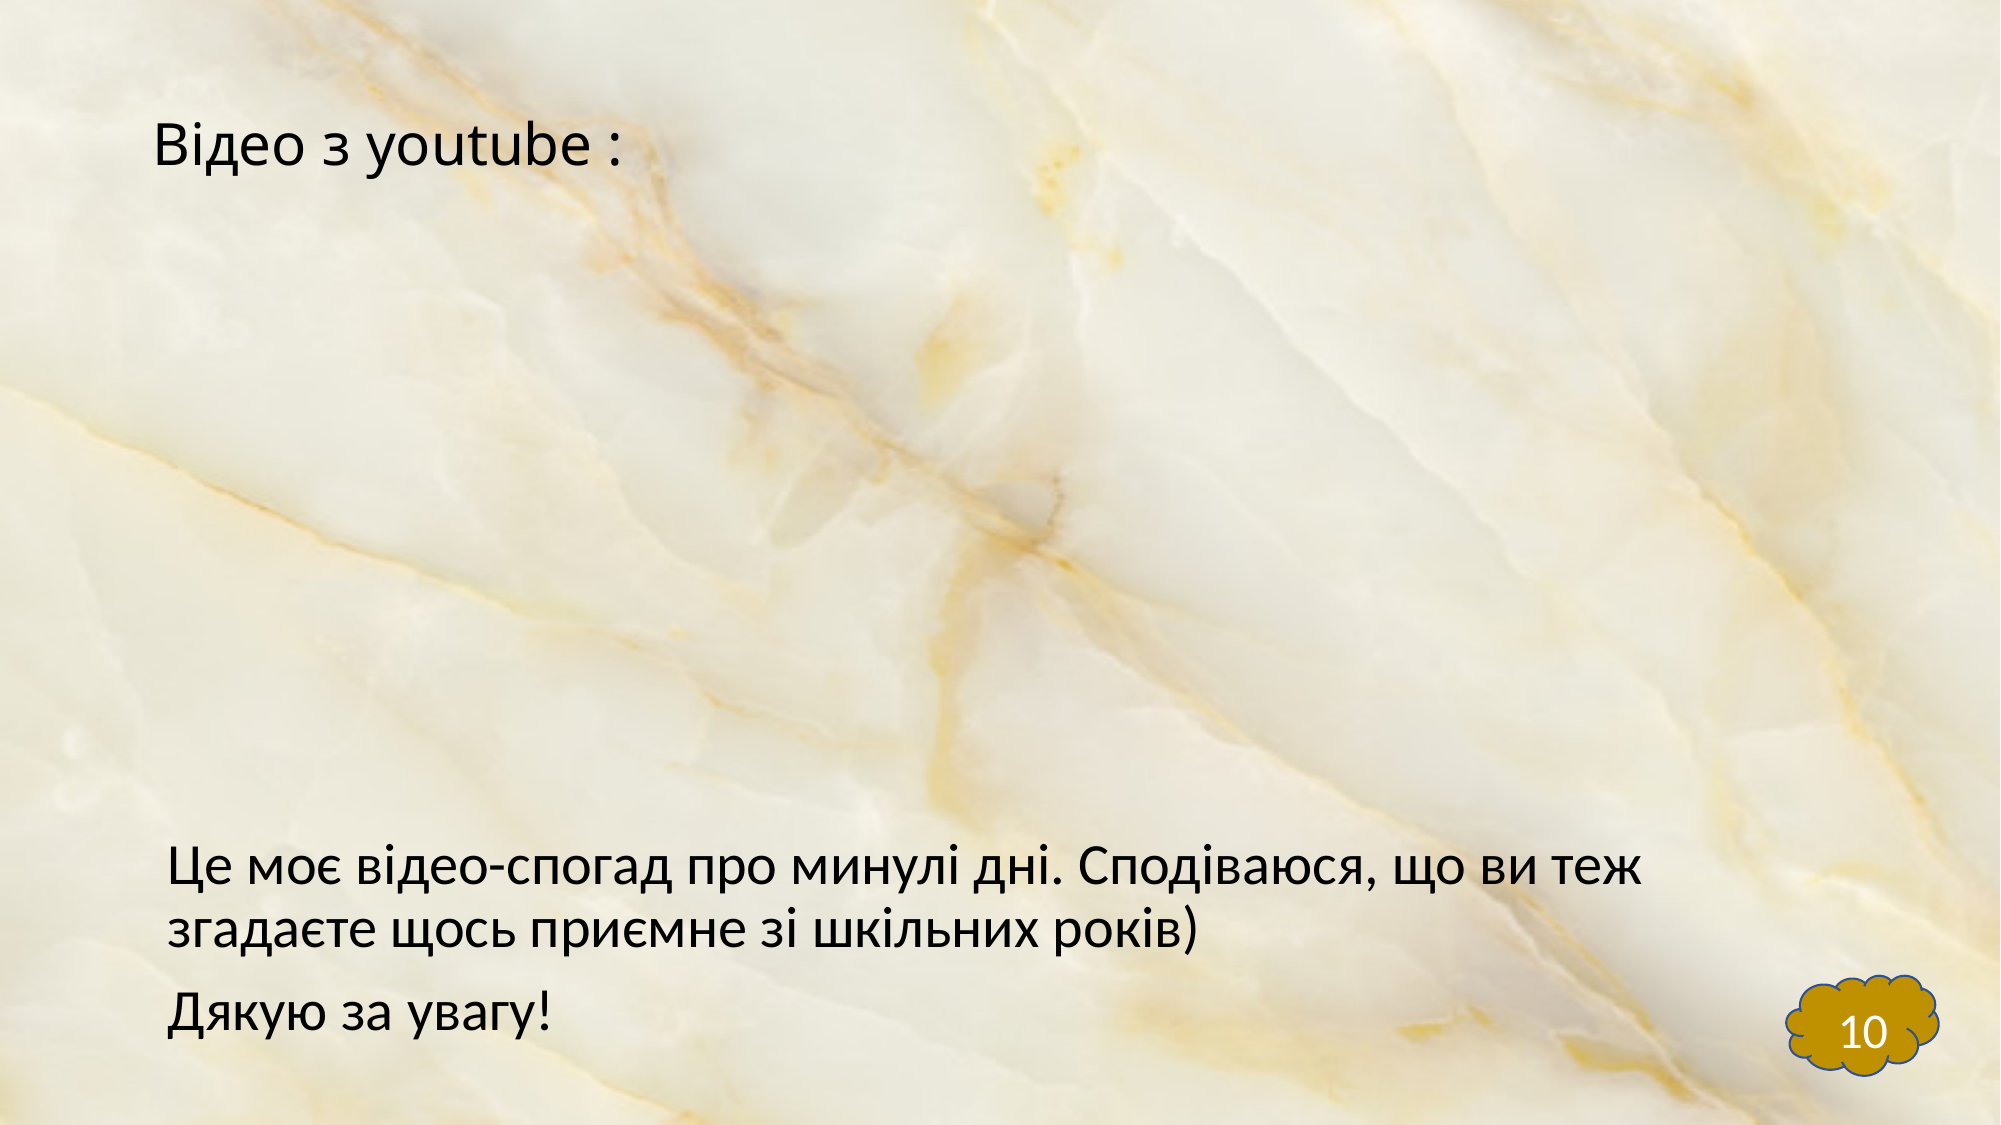

# Відео з youtube :
Це моє відео-спогад про минулі дні. Сподіваюся, що ви теж згадаєте щось приємне зі шкільних років)
Дякую за увагу!
 10